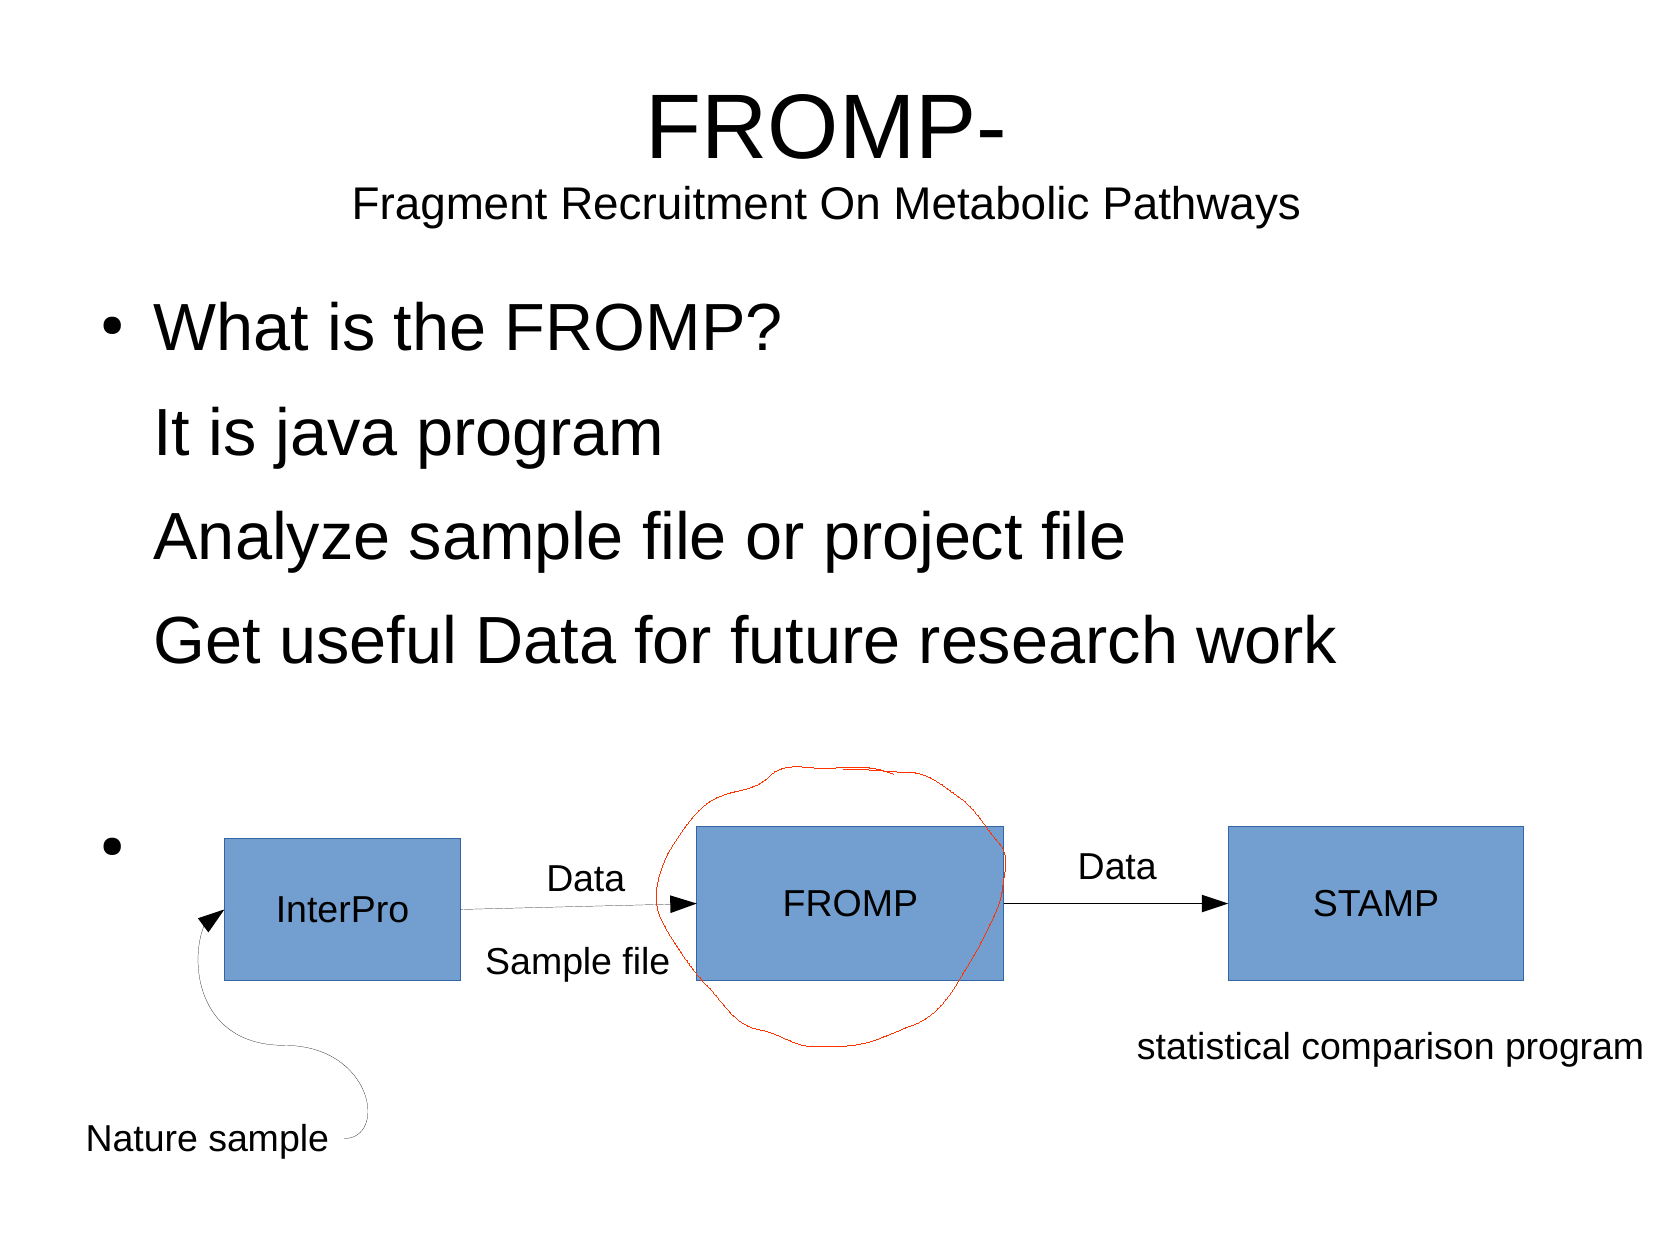

# FROMP- Fragment Recruitment On Metabolic Pathways
What is the FROMP?
It is java program
Analyze sample file or project file
Get useful Data for future research work
FROMP
STAMP
InterPro
Data
Data
Sample file
statistical comparison program
Nature sample